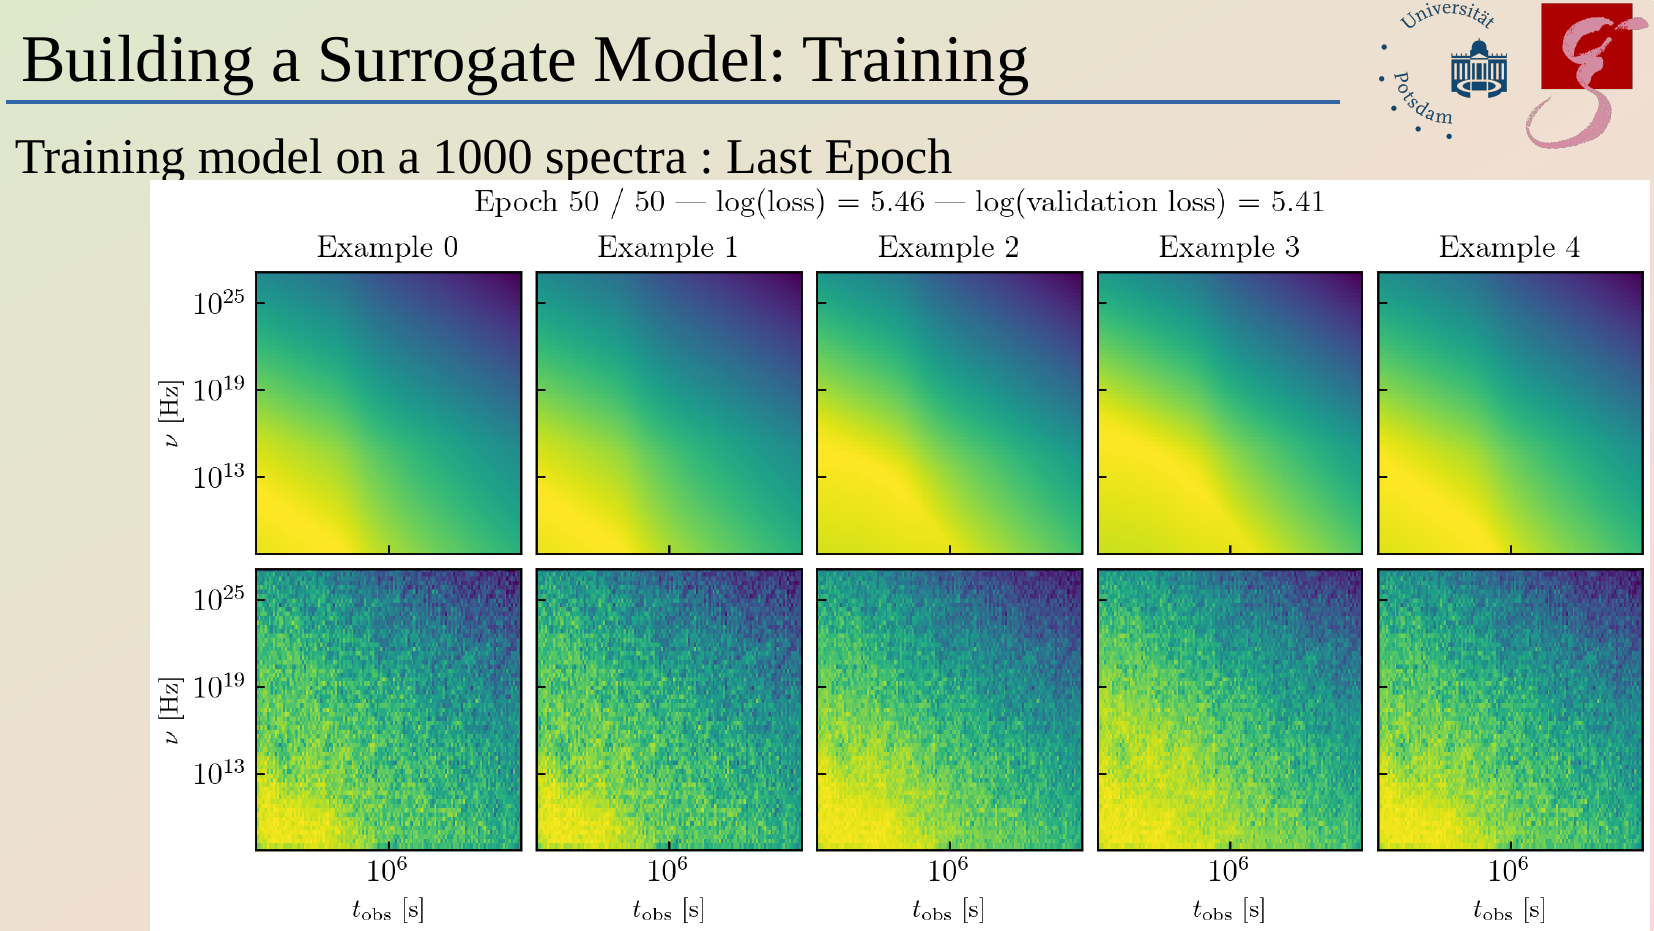

# Building a Surrogate Model: Training
Training model on a 1000 spectra : Last Epoch